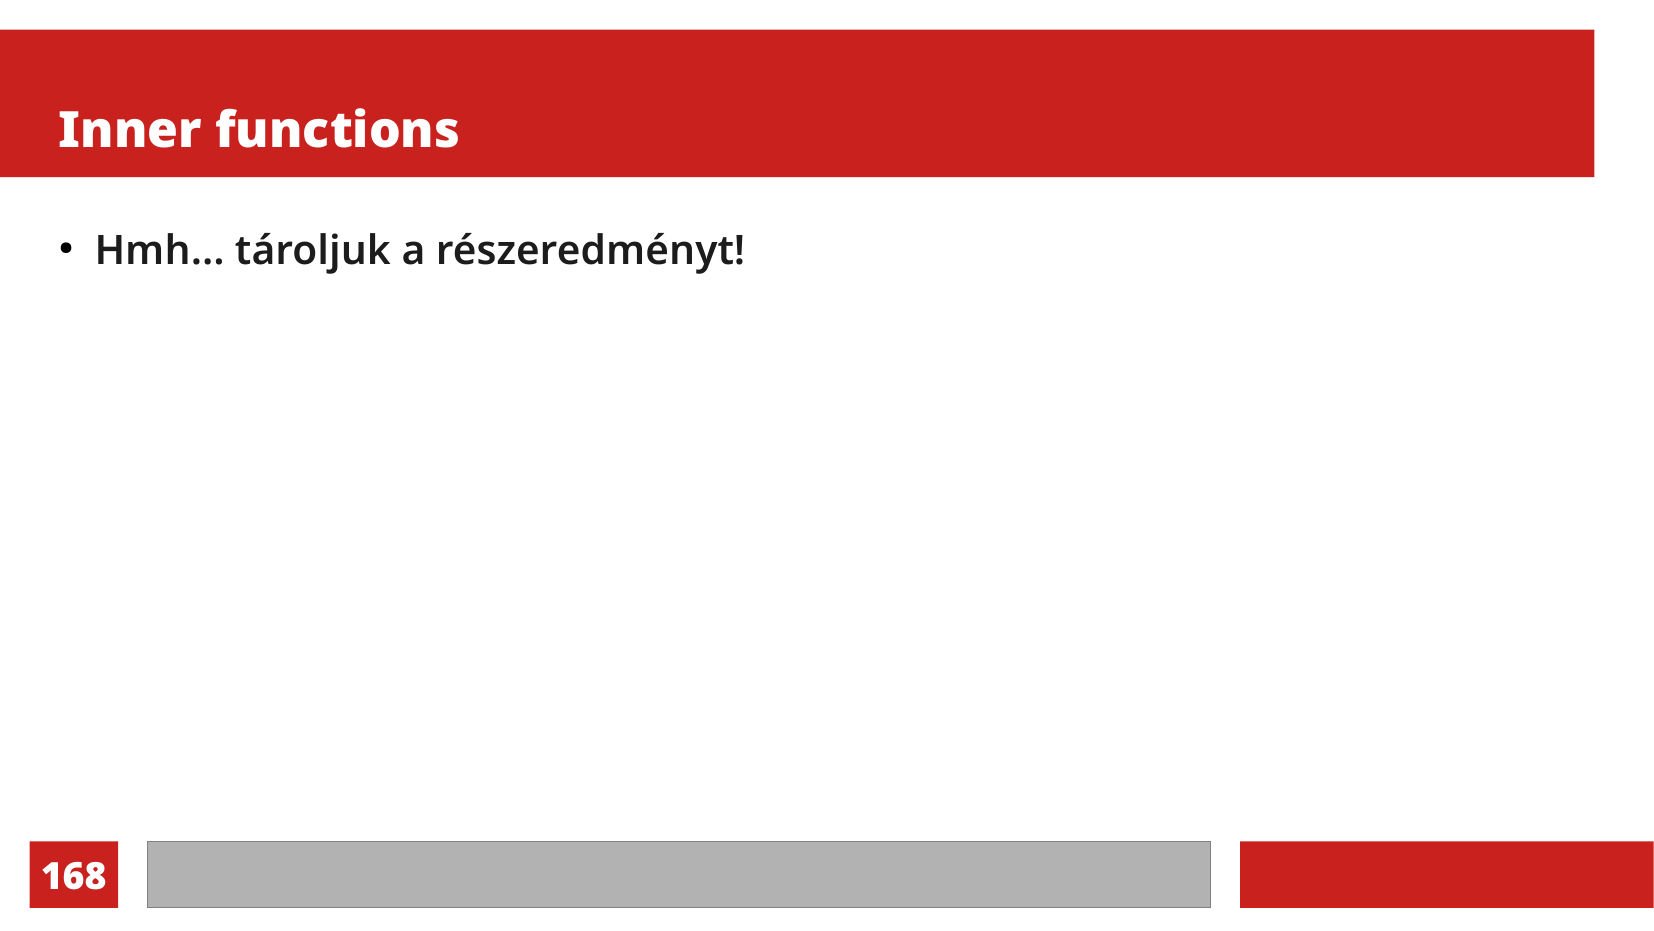

# Inner functions
Hmh... tároljuk a részeredményt!
168